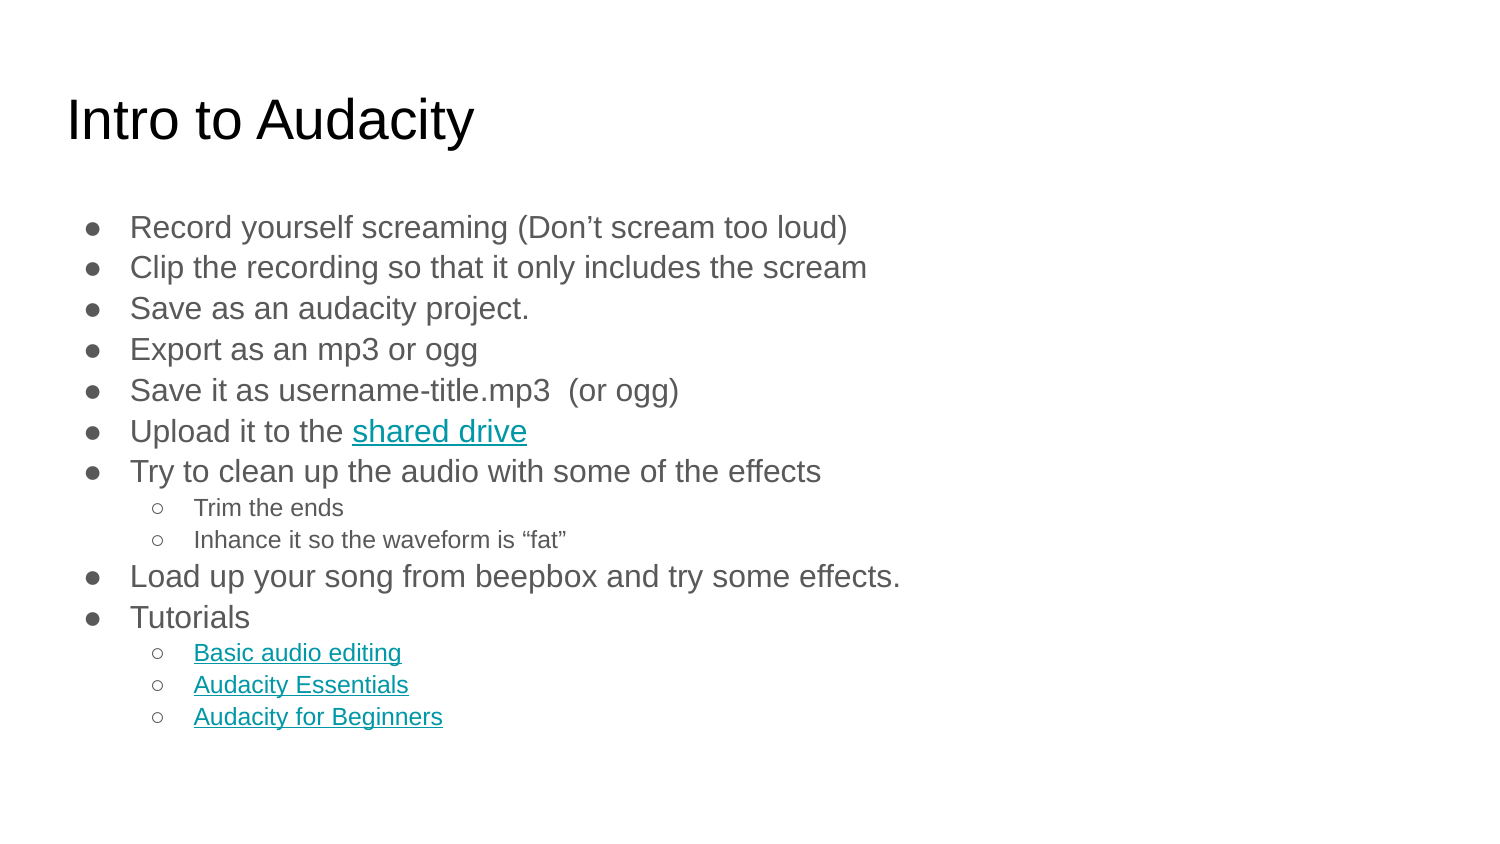

# Intro to Audacity
Record yourself screaming (Don’t scream too loud)
Clip the recording so that it only includes the scream
Save as an audacity project.
Export as an mp3 or ogg
Save it as username-title.mp3 (or ogg)
Upload it to the shared drive
Try to clean up the audio with some of the effects
Trim the ends
Inhance it so the waveform is “fat”
Load up your song from beepbox and try some effects.
Tutorials
Basic audio editing
Audacity Essentials
Audacity for Beginners